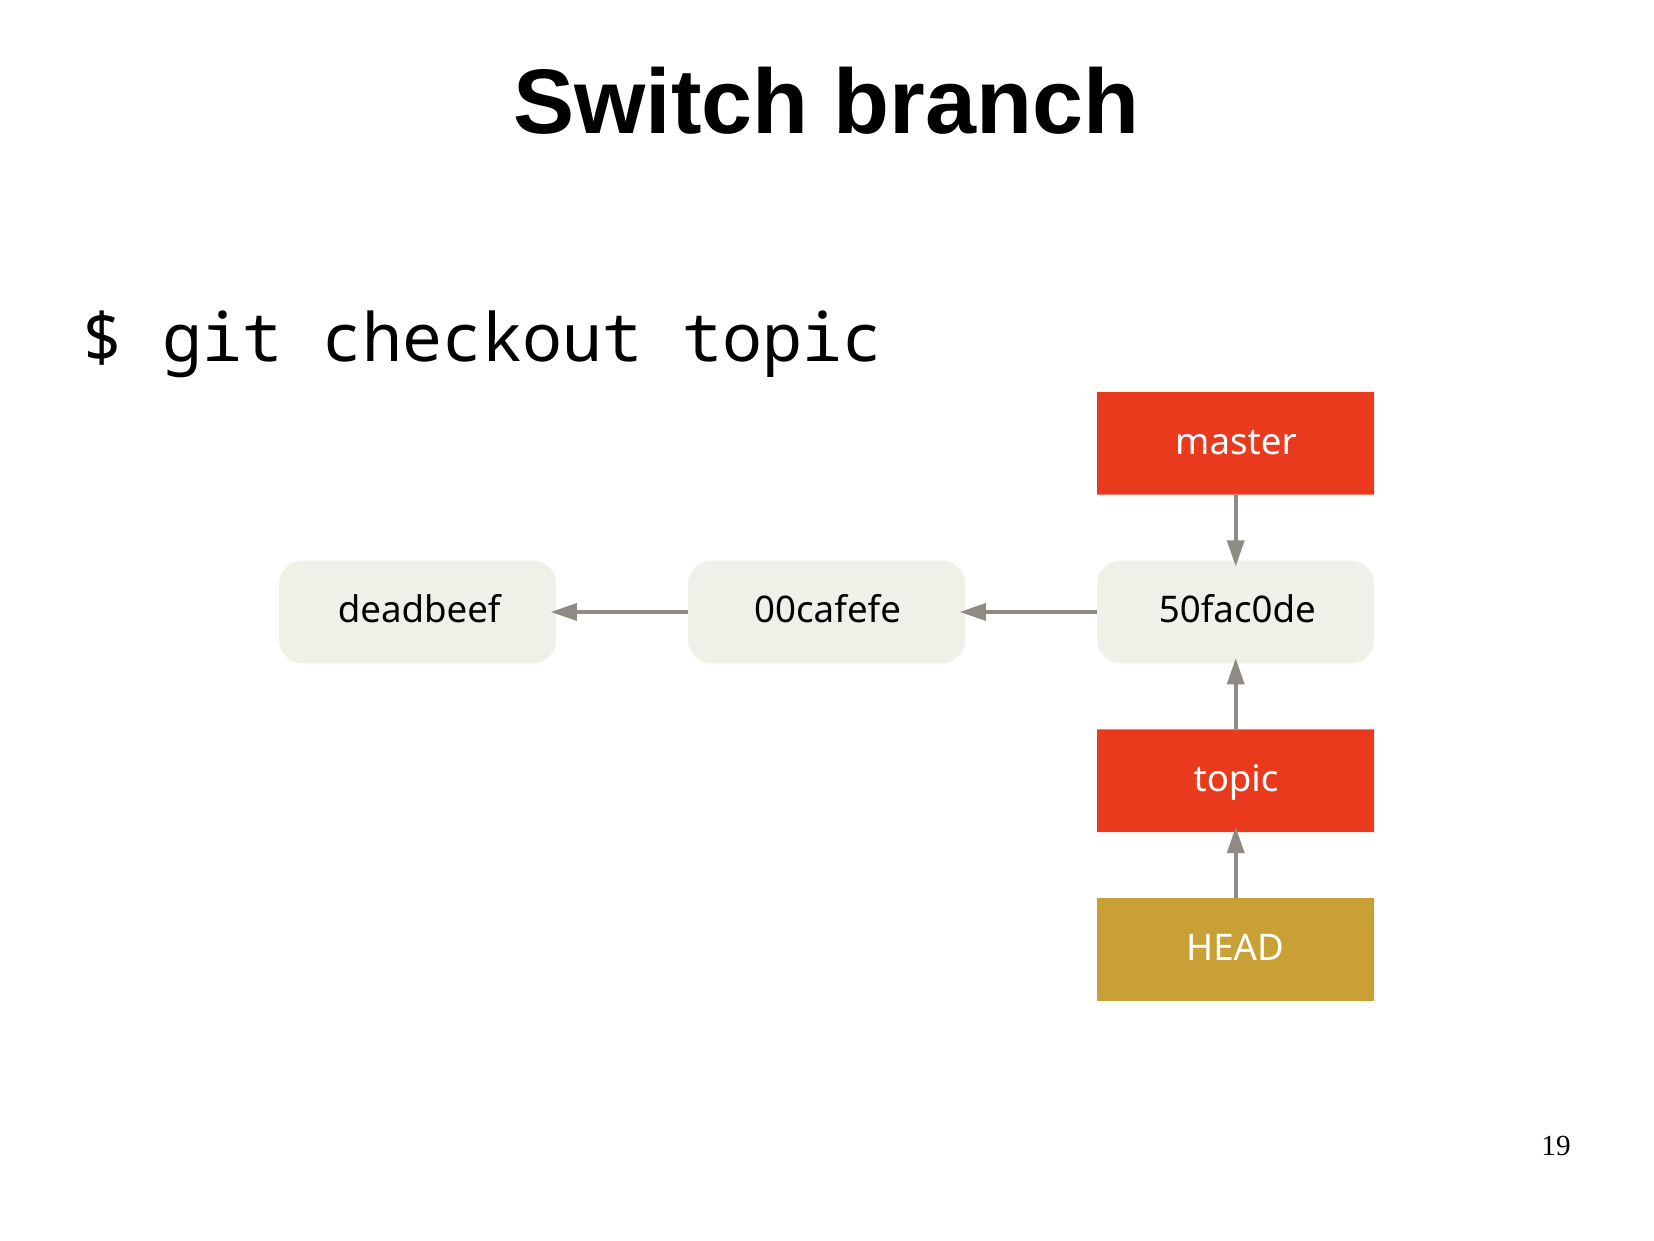

# Switch branch
$ git checkout topic
19